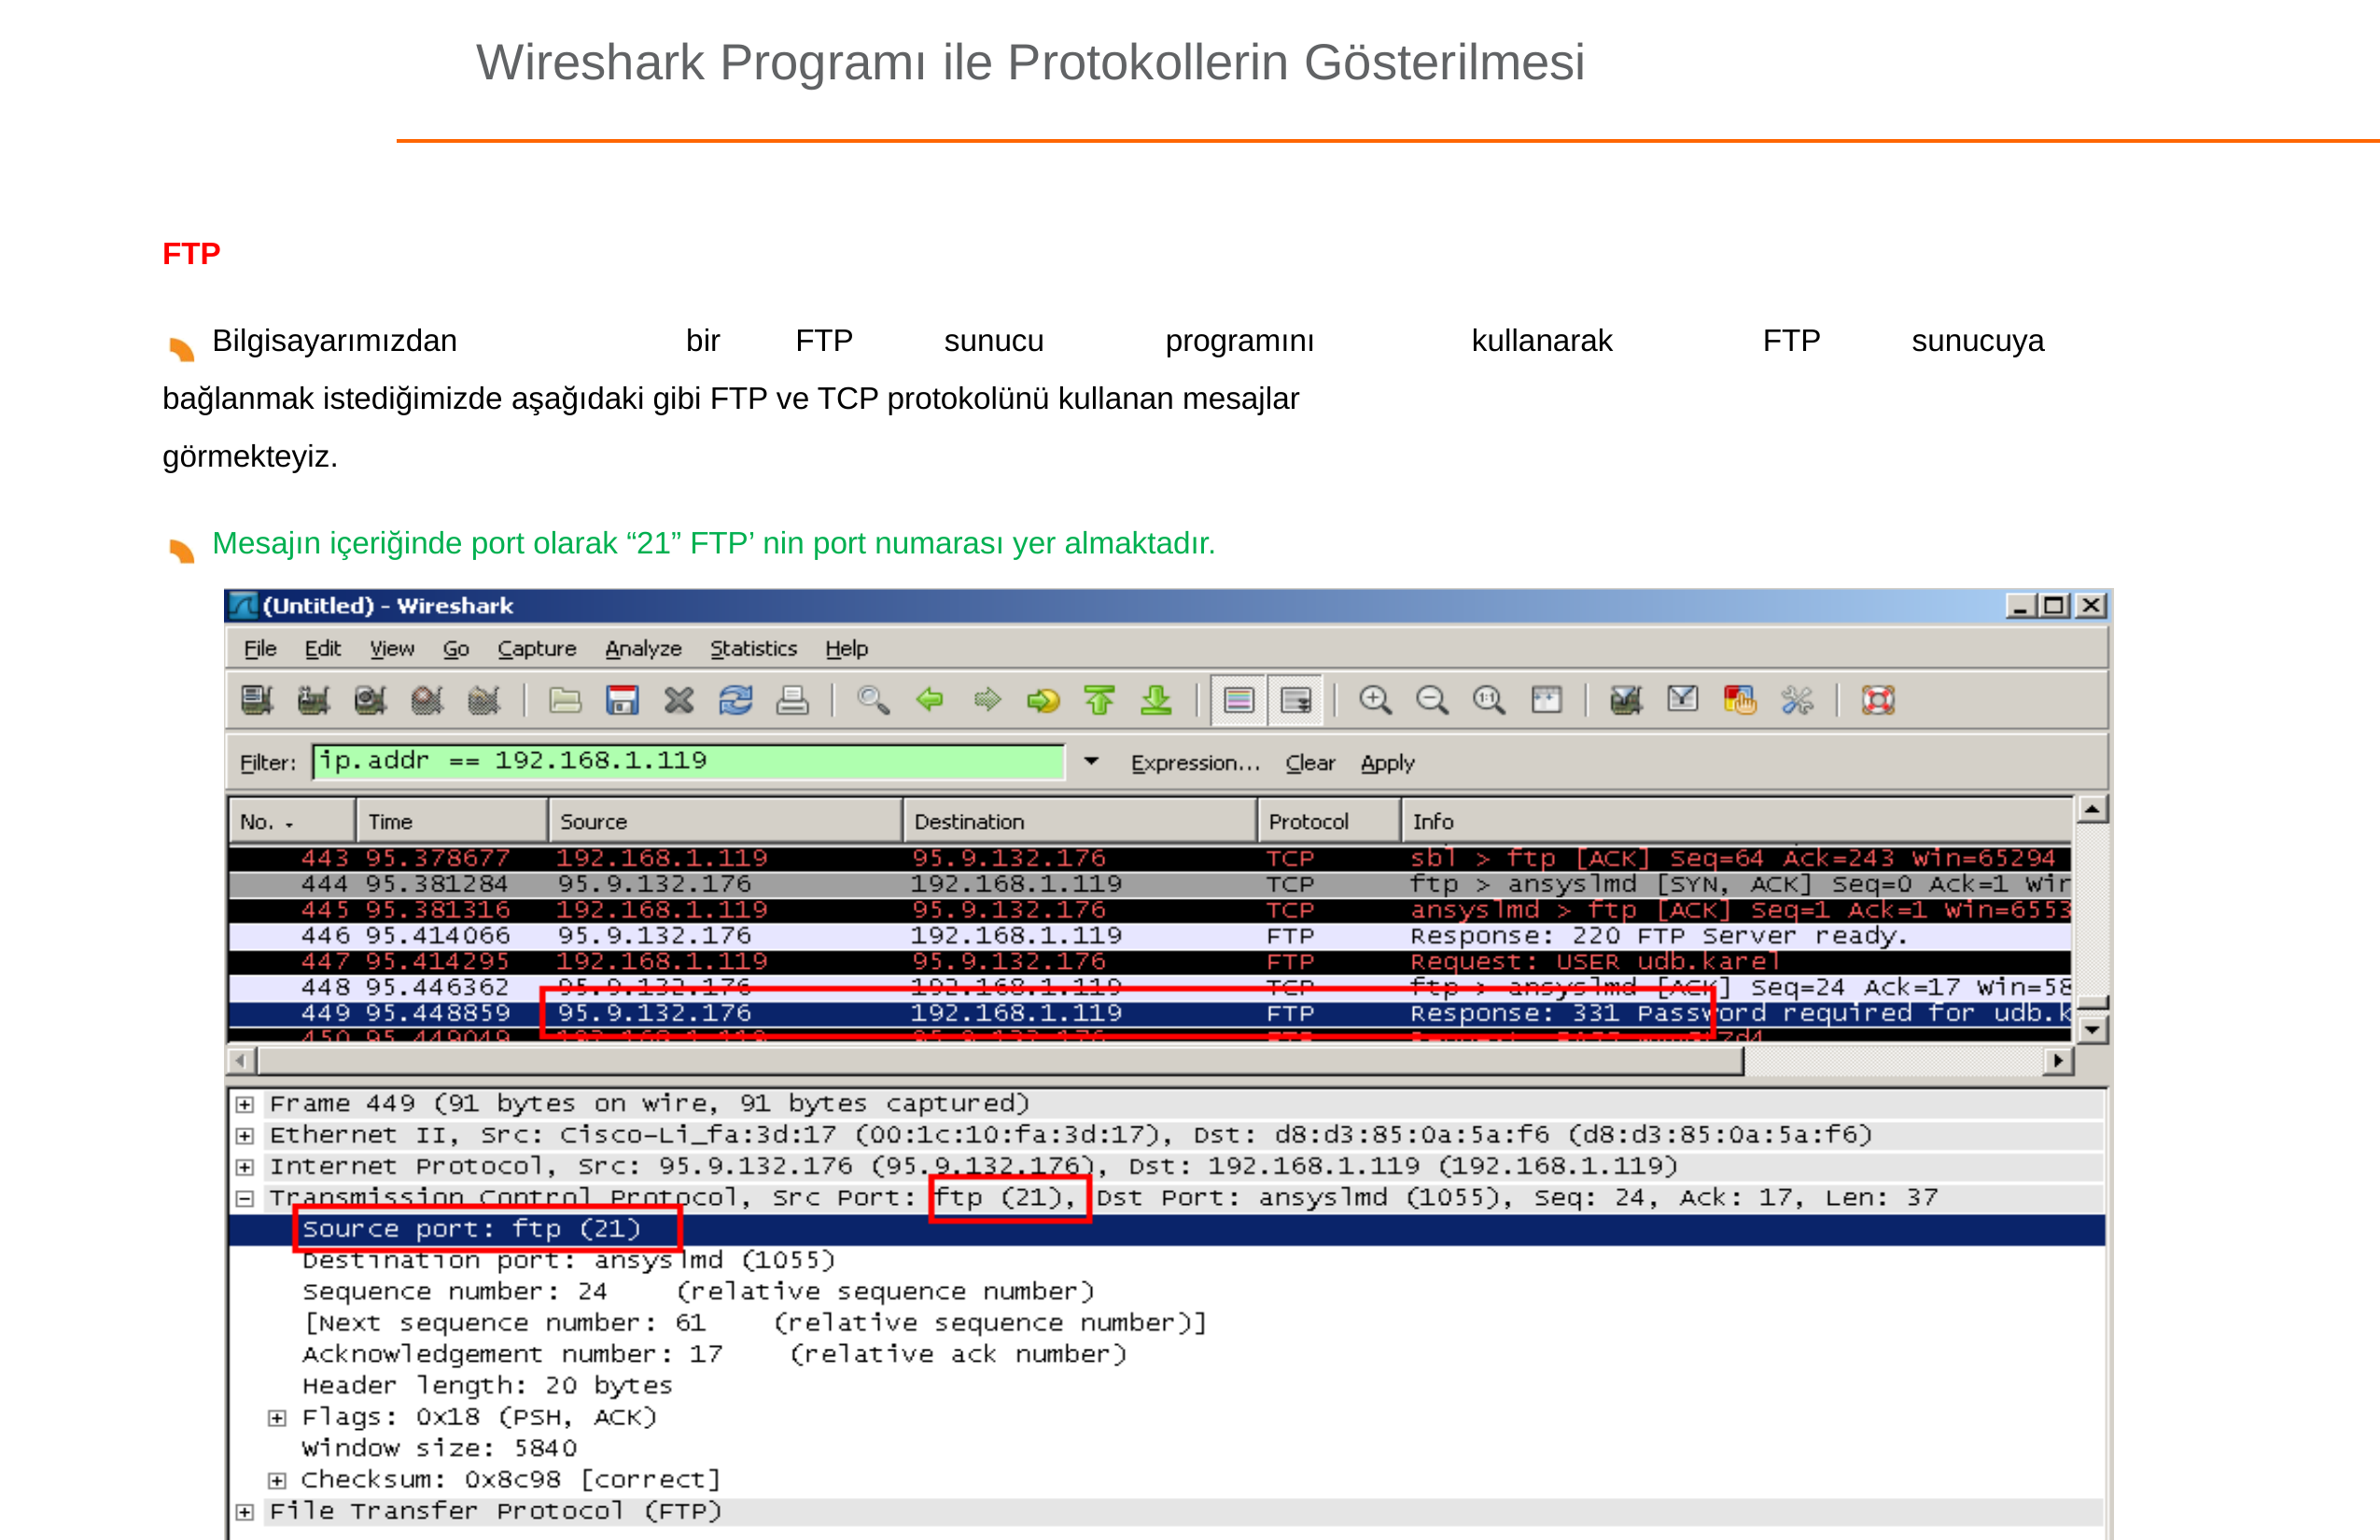

Wireshark Programı ile Protokollerin Gösterilmesi
FTP
 Bilgisayarımızdan
bir
FTP
sunucu
programını
kullanarak
FTP
sunucuya
bağlanmak istediğimizde aşağıdaki gibi FTP ve TCP protokolünü kullanan mesajlar
görmekteyiz.
 Mesajın içeriğinde port olarak “21” FTP’ nin port numarası yer almaktadır.